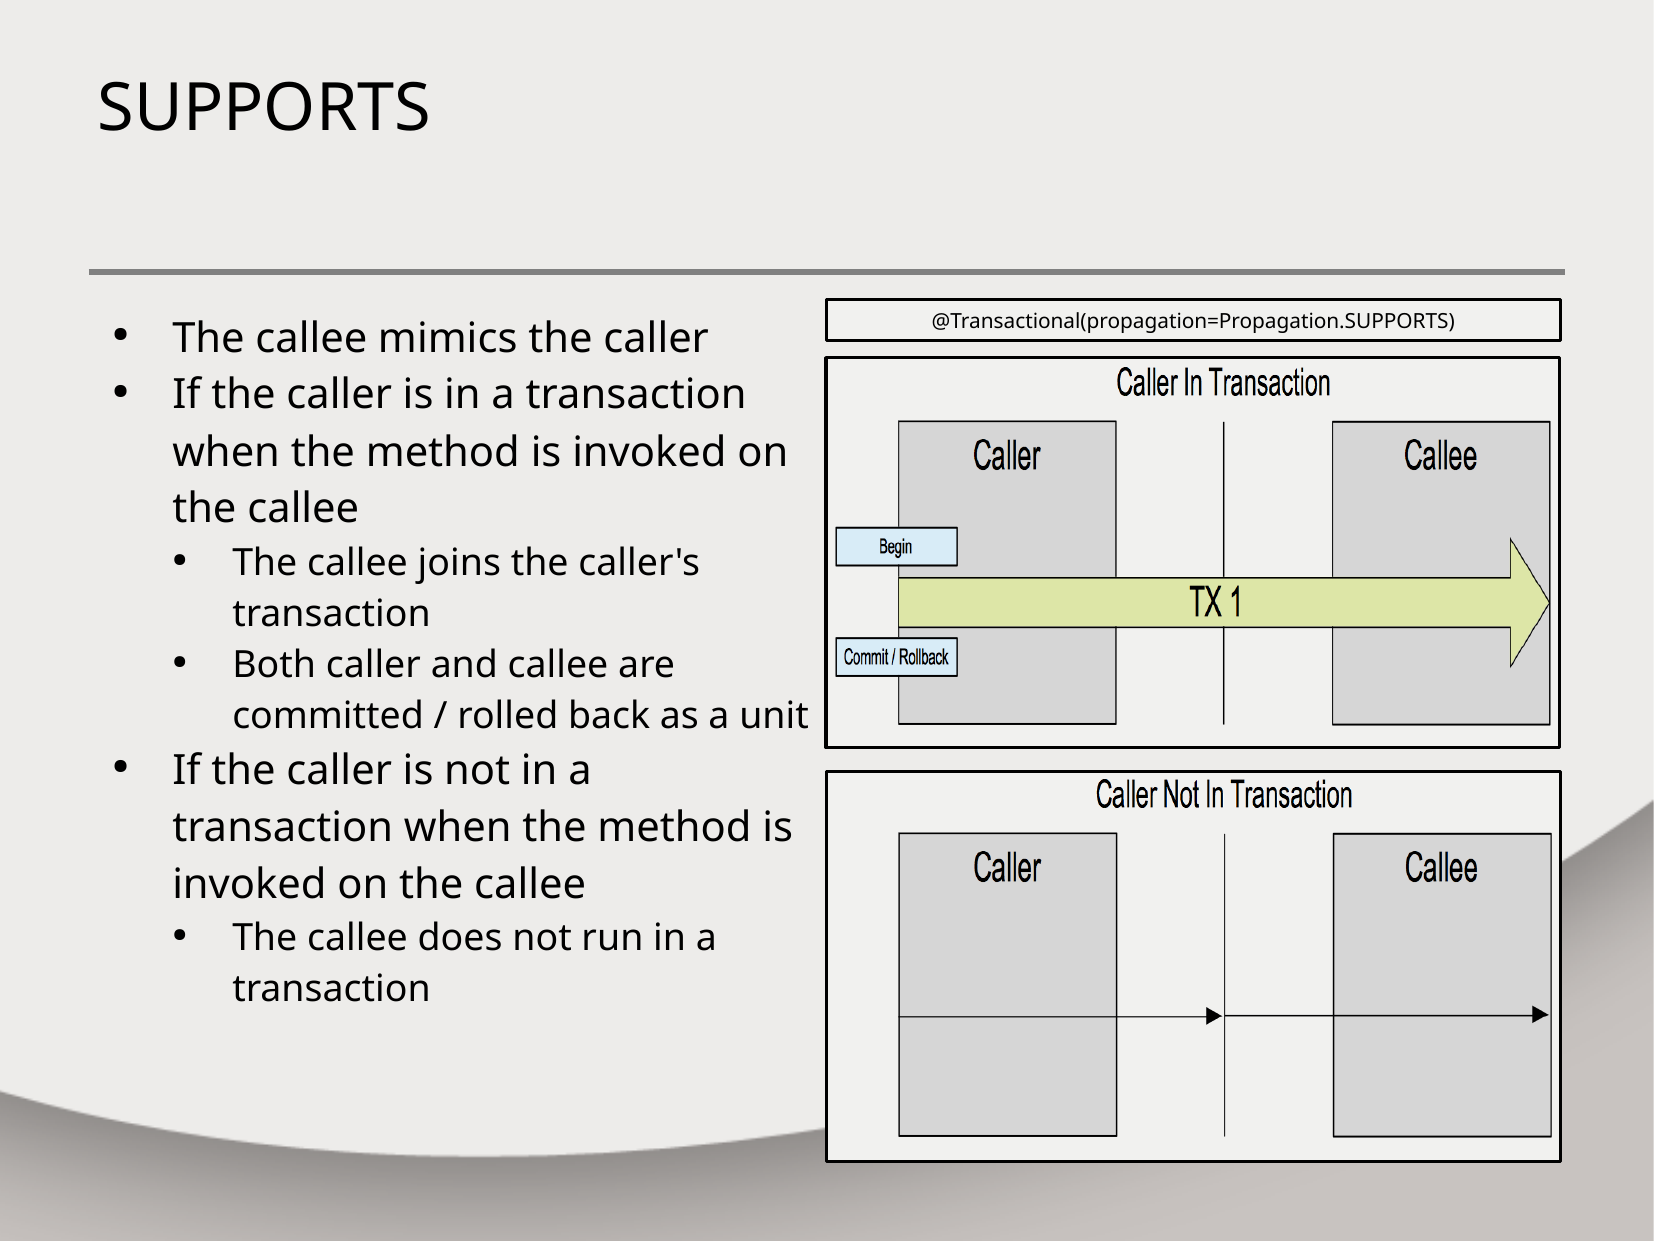

# SUPPORTS
@Transactional(propagation=Propagation.SUPPORTS)
The callee mimics the caller
If the caller is in a transaction when the method is invoked on the callee
The callee joins the caller's transaction
Both caller and callee are committed / rolled back as a unit
If the caller is not in a transaction when the method is invoked on the callee
The callee does not run in a transaction